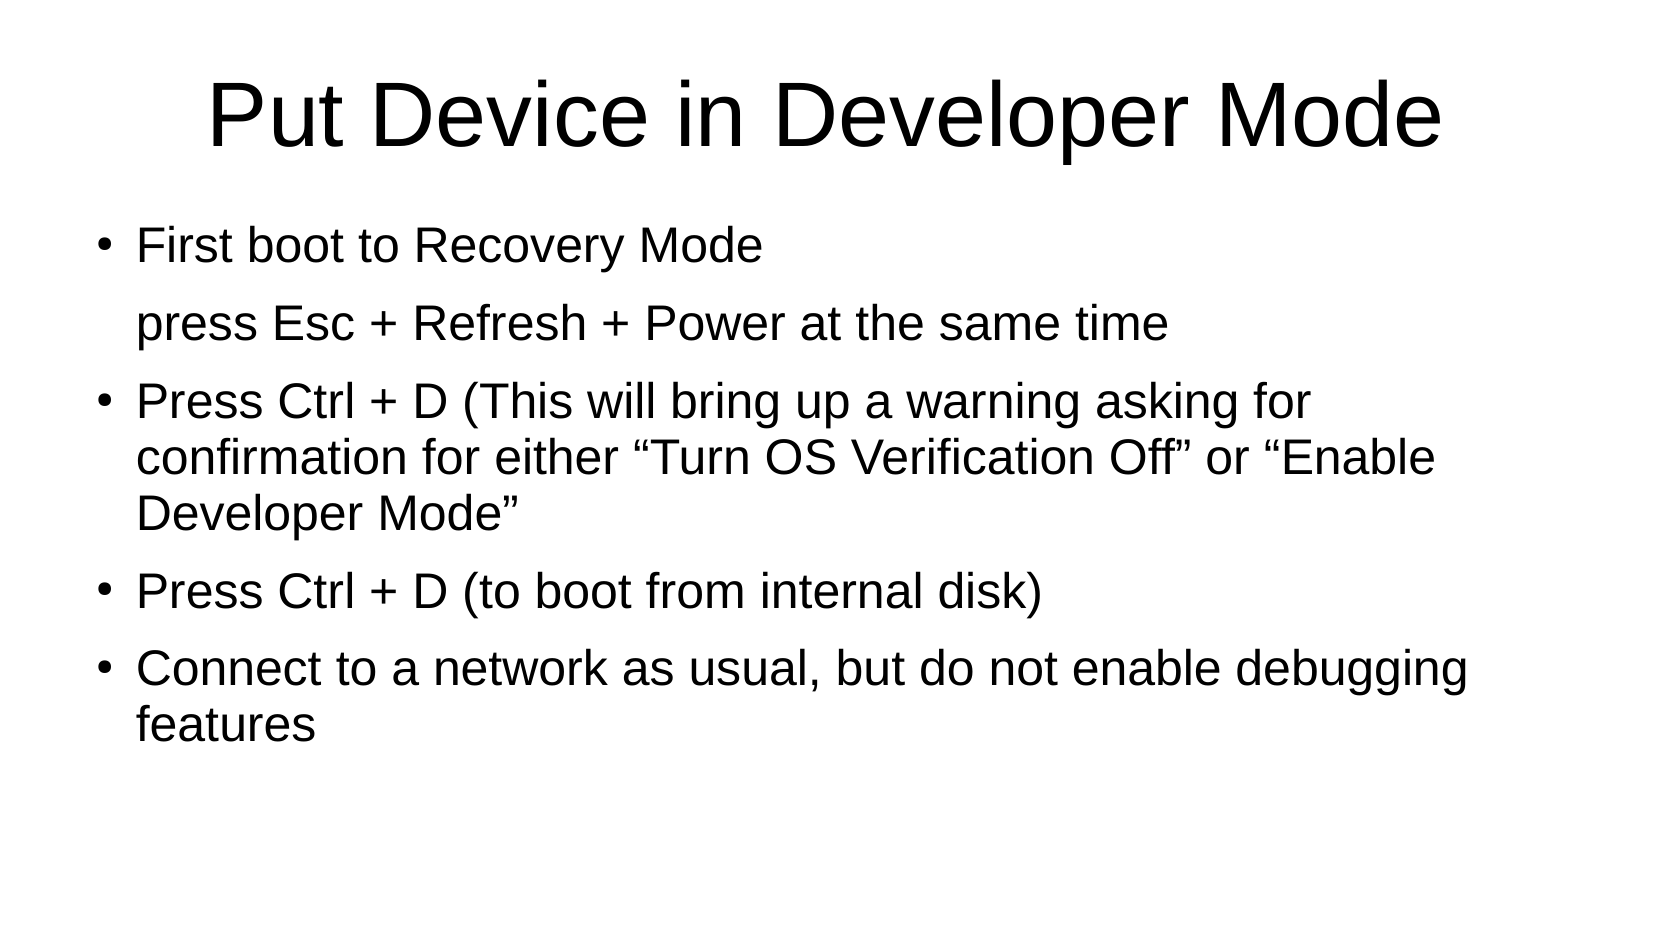

# Put Device in Developer Mode
First boot to Recovery Mode
press Esc + Refresh + Power at the same time
Press Ctrl + D (This will bring up a warning asking for confirmation for either “Turn OS Verification Off” or “Enable Developer Mode”
Press Ctrl + D (to boot from internal disk)
Connect to a network as usual, but do not enable debugging features